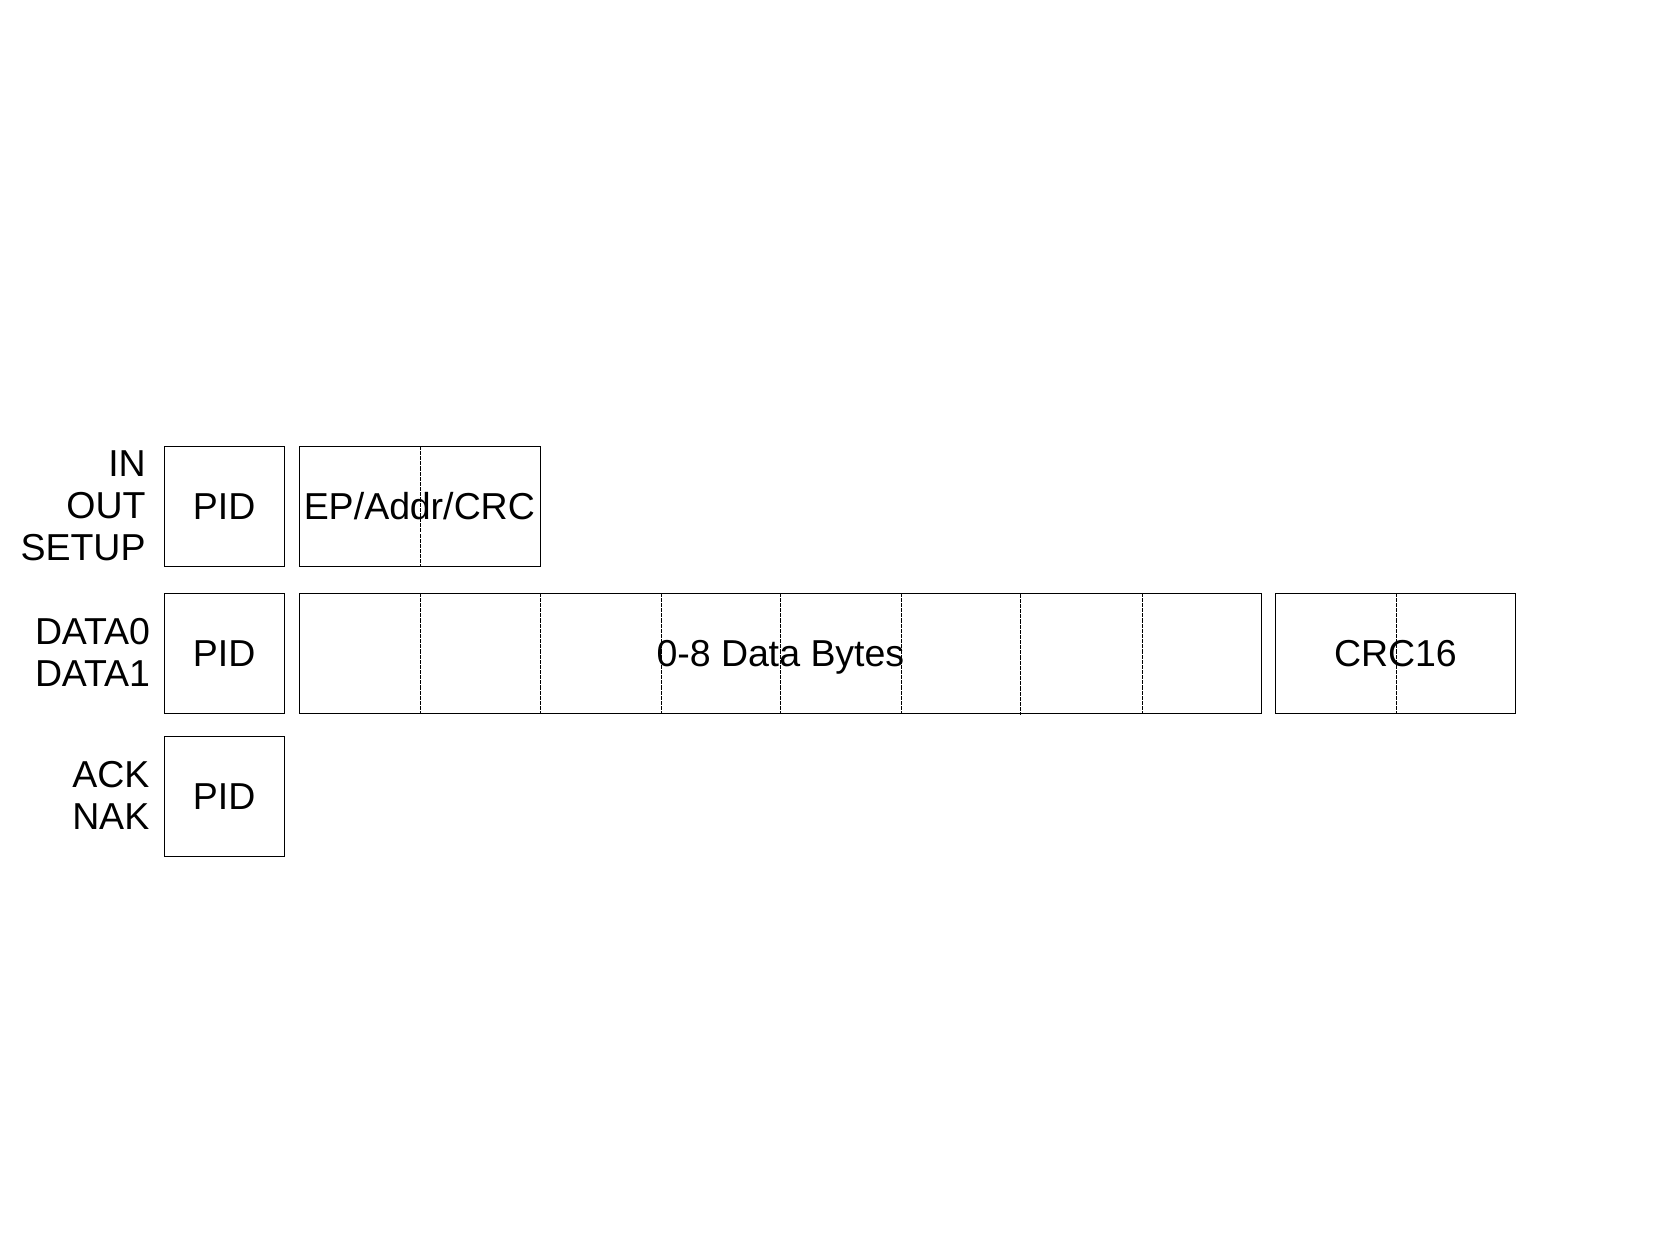

IN
OUT
SETUP
PID
EP/Addr/CRC
PID
0-8 Data Bytes
CRC16
DATA0
DATA1
PID
ACK
NAK